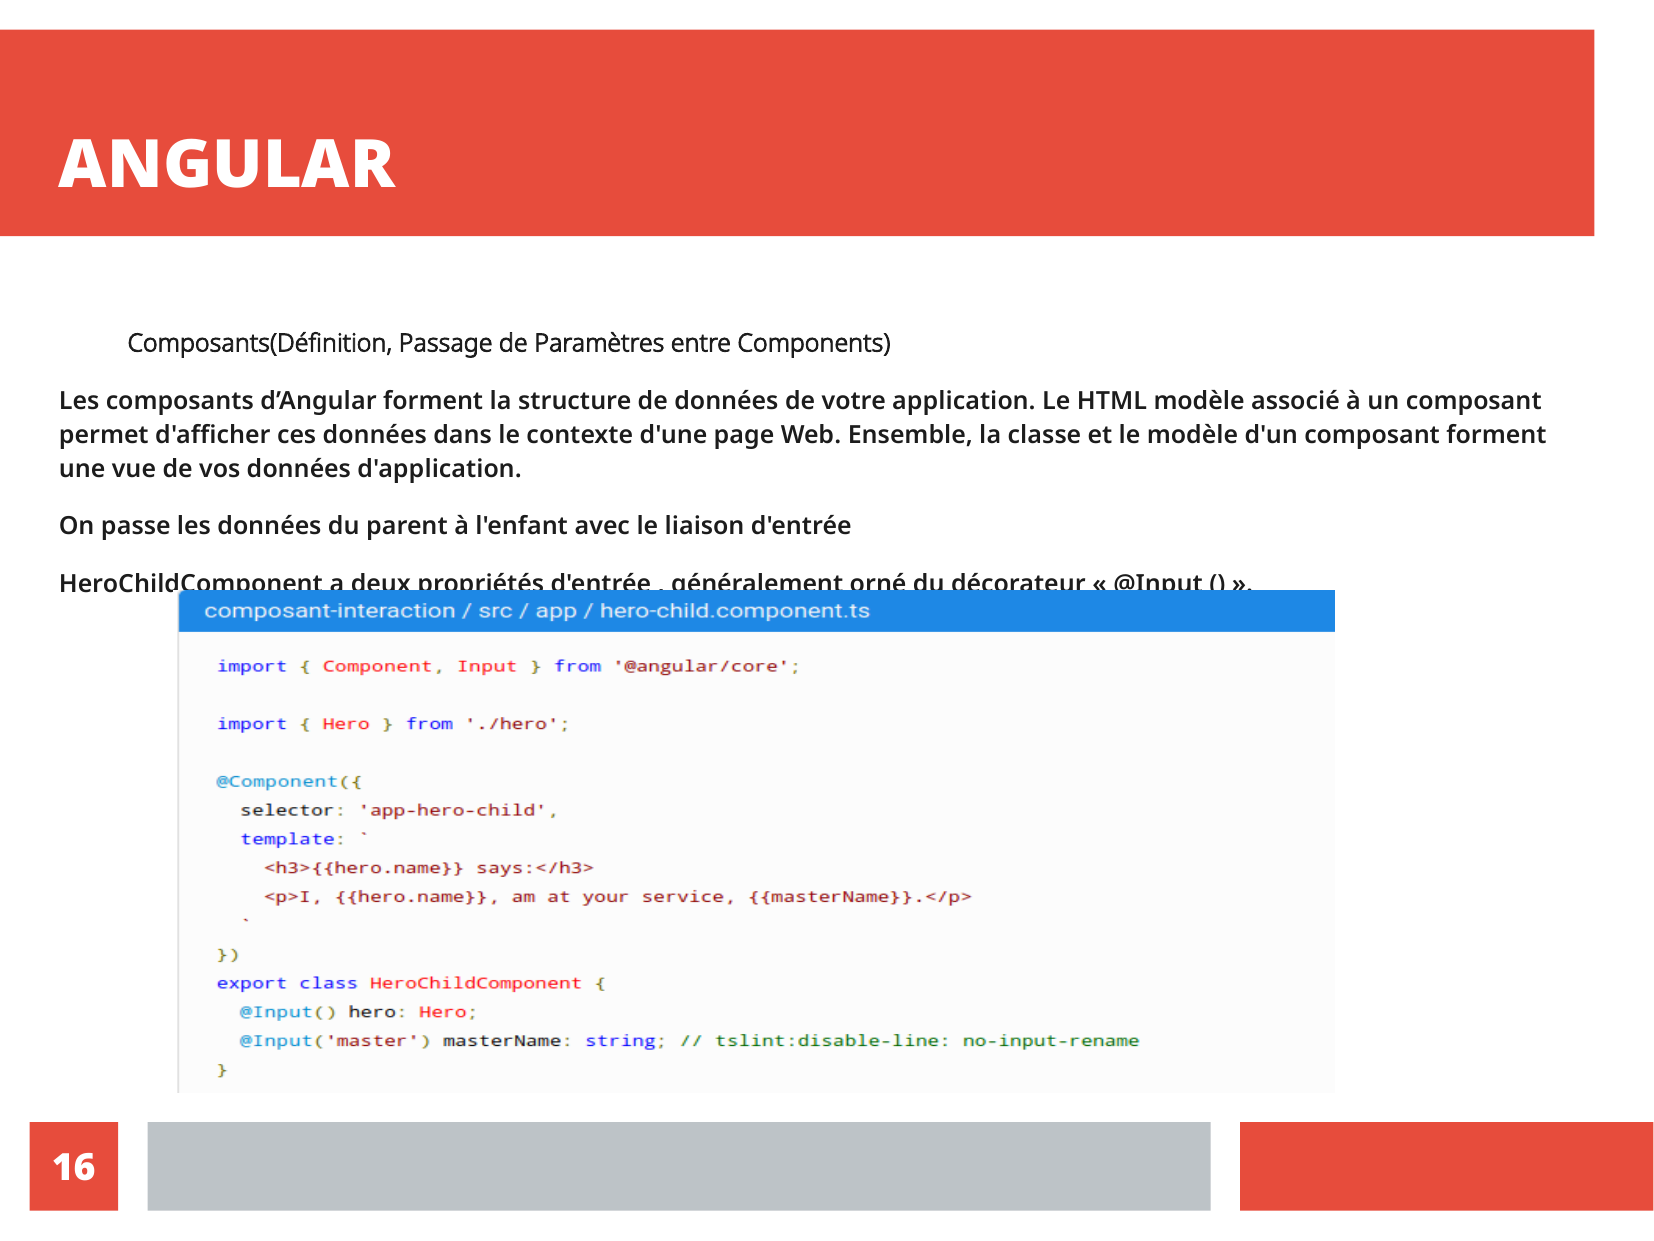

# ANGULAR
Composants(Définition, Passage de Paramètres entre Components)
Les composants d’Angular forment la structure de données de votre application. Le HTML modèle associé à un composant permet d'afficher ces données dans le contexte d'une page Web. Ensemble, la classe et le modèle d'un composant forment une vue de vos données d'application.
On passe les données du parent à l'enfant avec le liaison d'entrée
HeroChildComponent a deux propriétés d'entrée , généralement orné du décorateur « @Input () ».
16